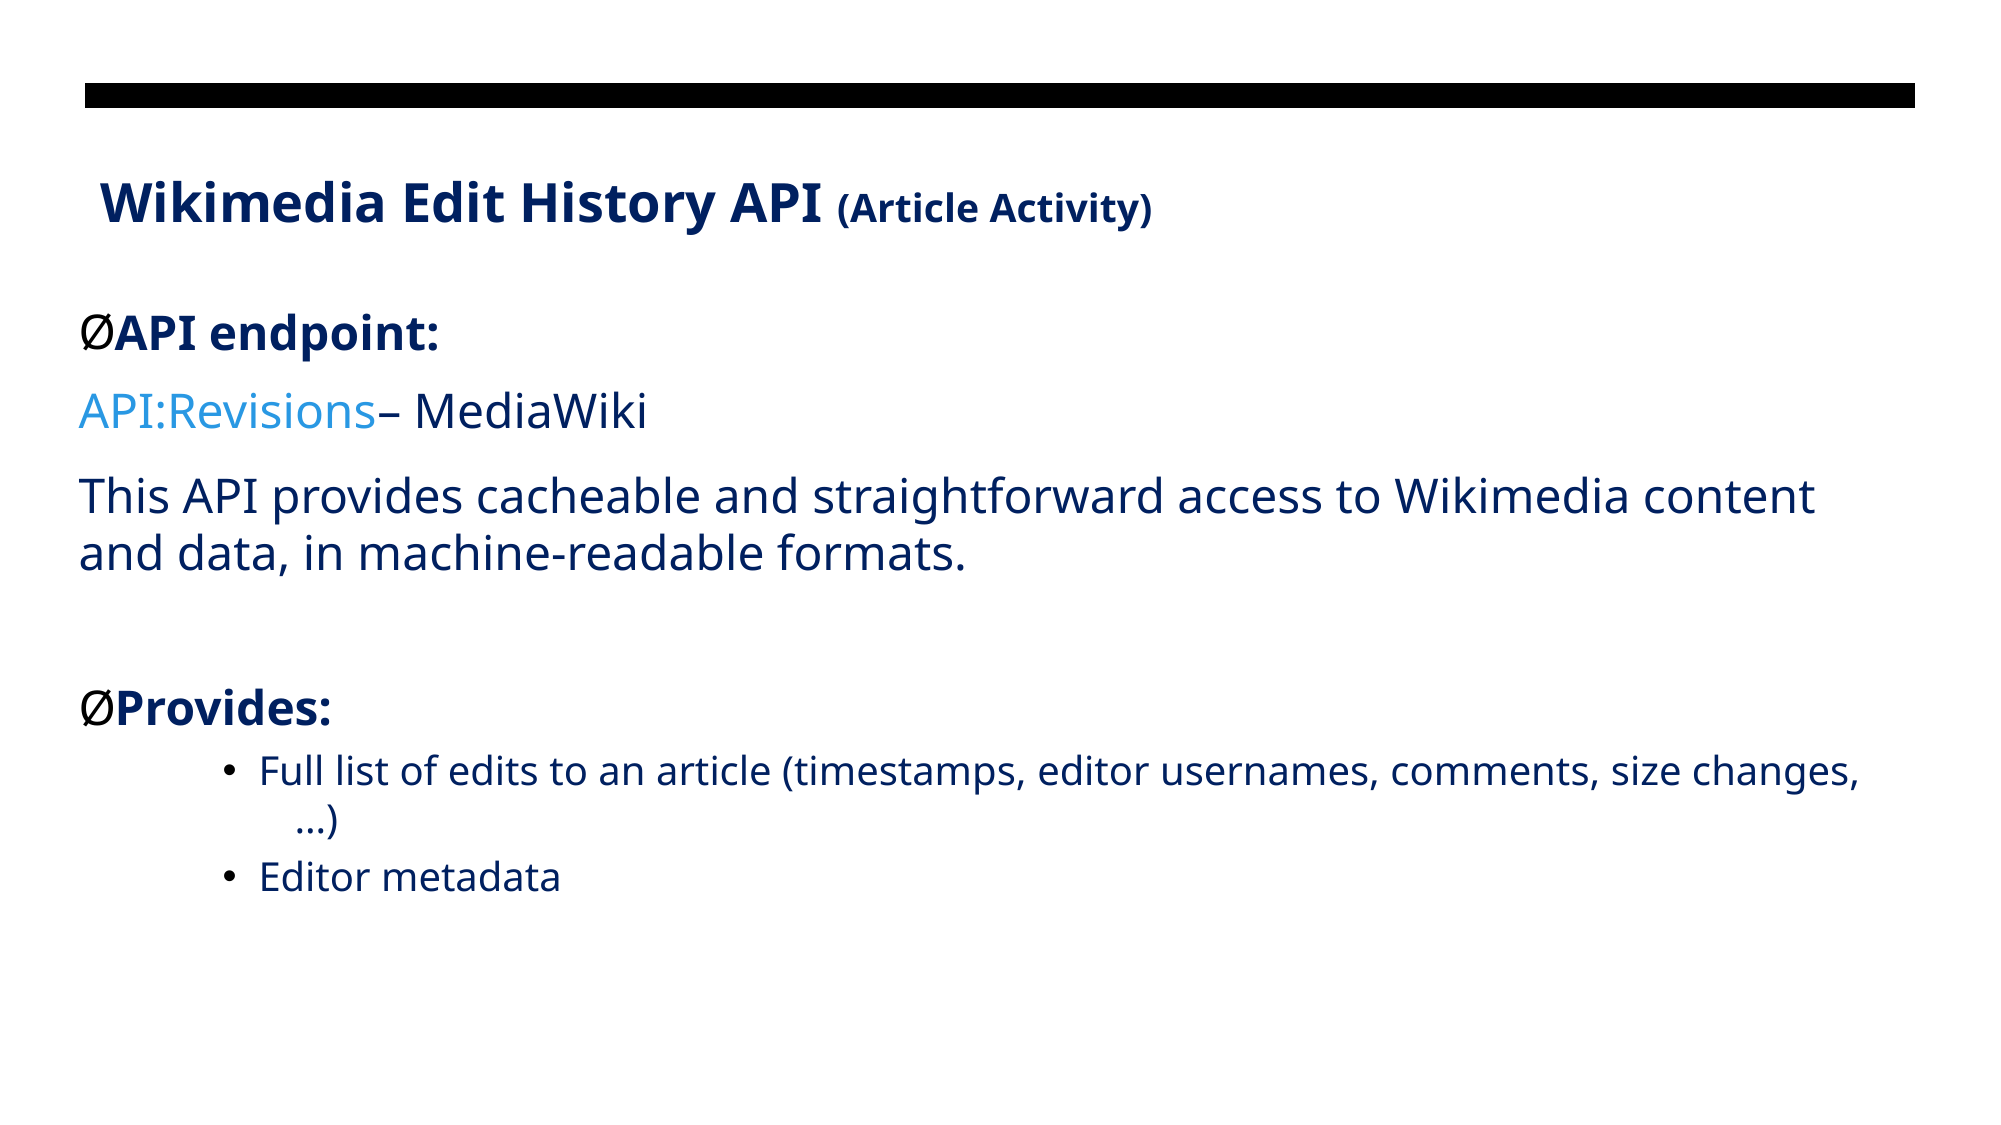

# Wikimedia Edit History API (Article Activity)
API endpoint:
API:Revisions– MediaWiki
This API provides cacheable and straightforward access to Wikimedia content and data, in machine-readable formats.
Provides:
Full list of edits to an article (timestamps, editor usernames, comments, size changes,…)
Editor metadata